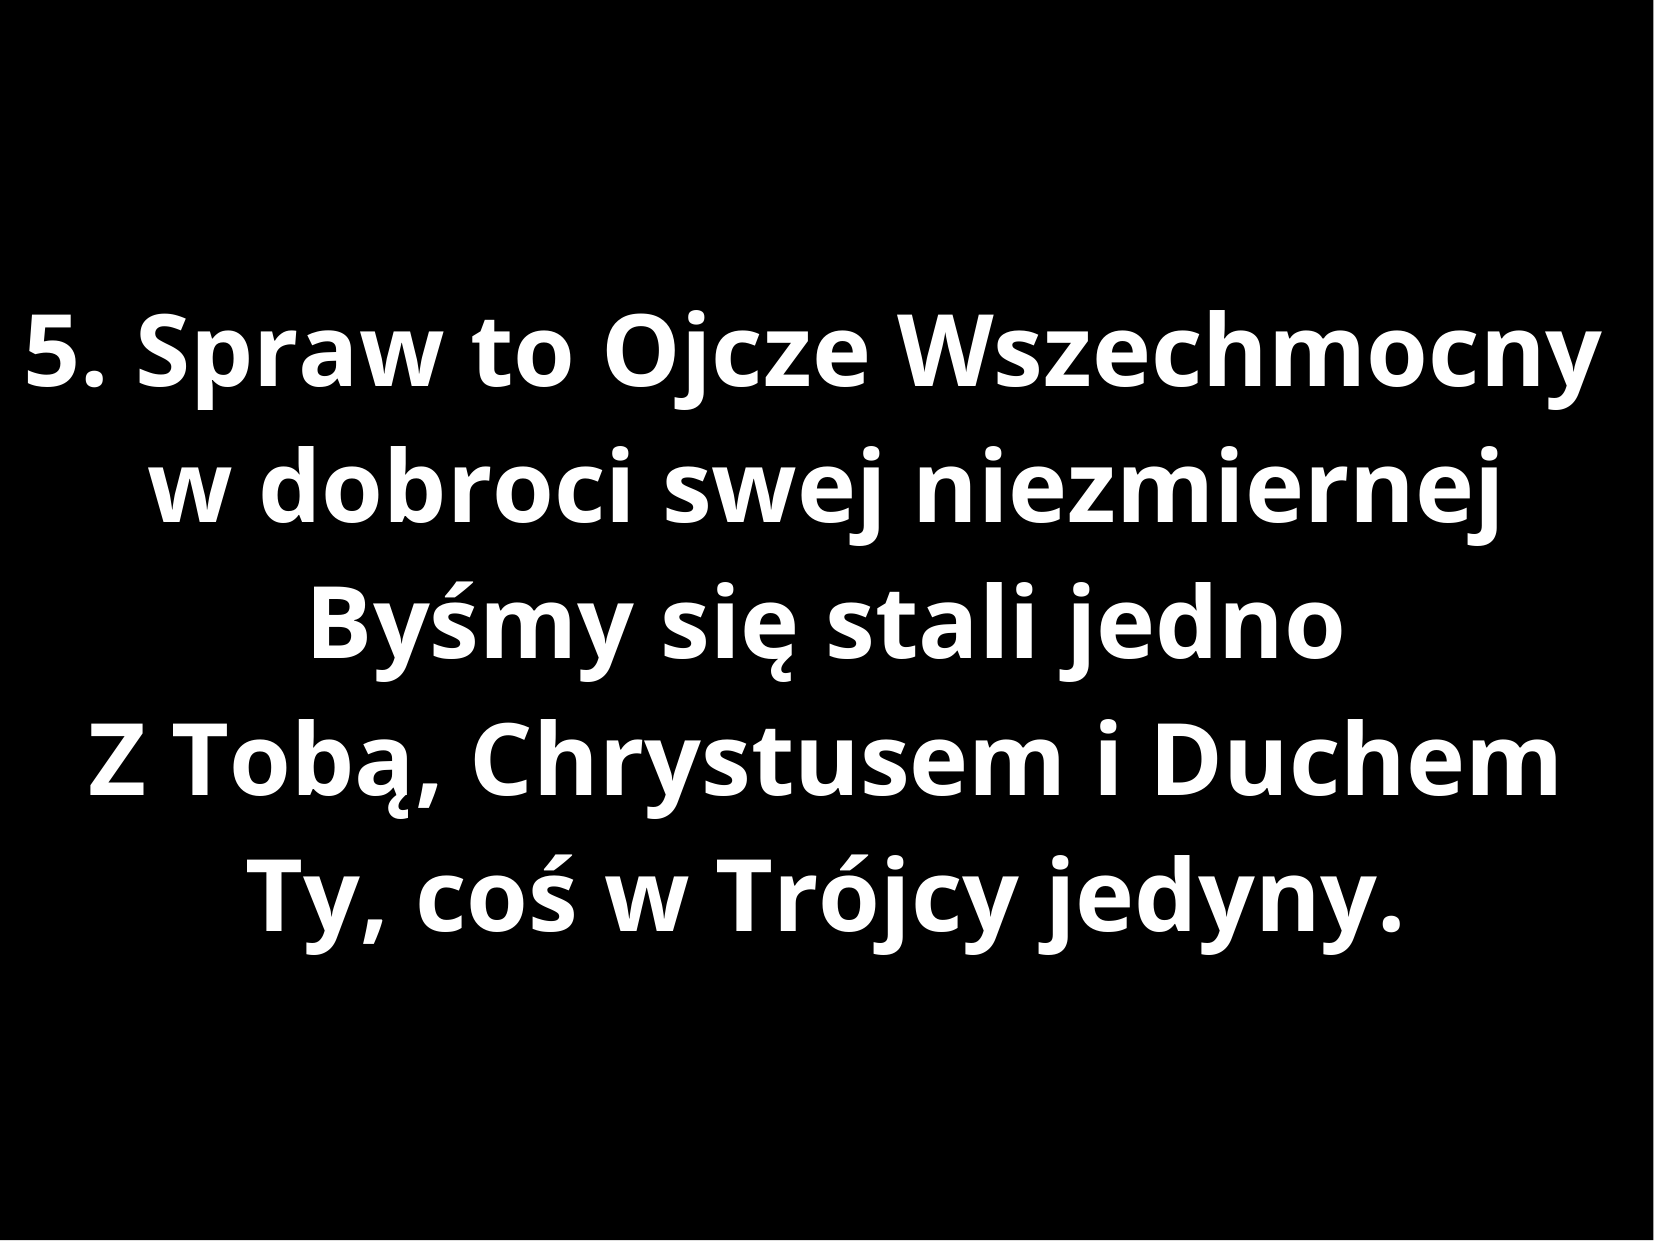

# 5. Spraw to Ojcze Wszechmocny w dobroci swej niezmiernej Byśmy się stali jedno Z Tobą, Chrystusem i Duchem Ty, coś w Trójcy jedyny.